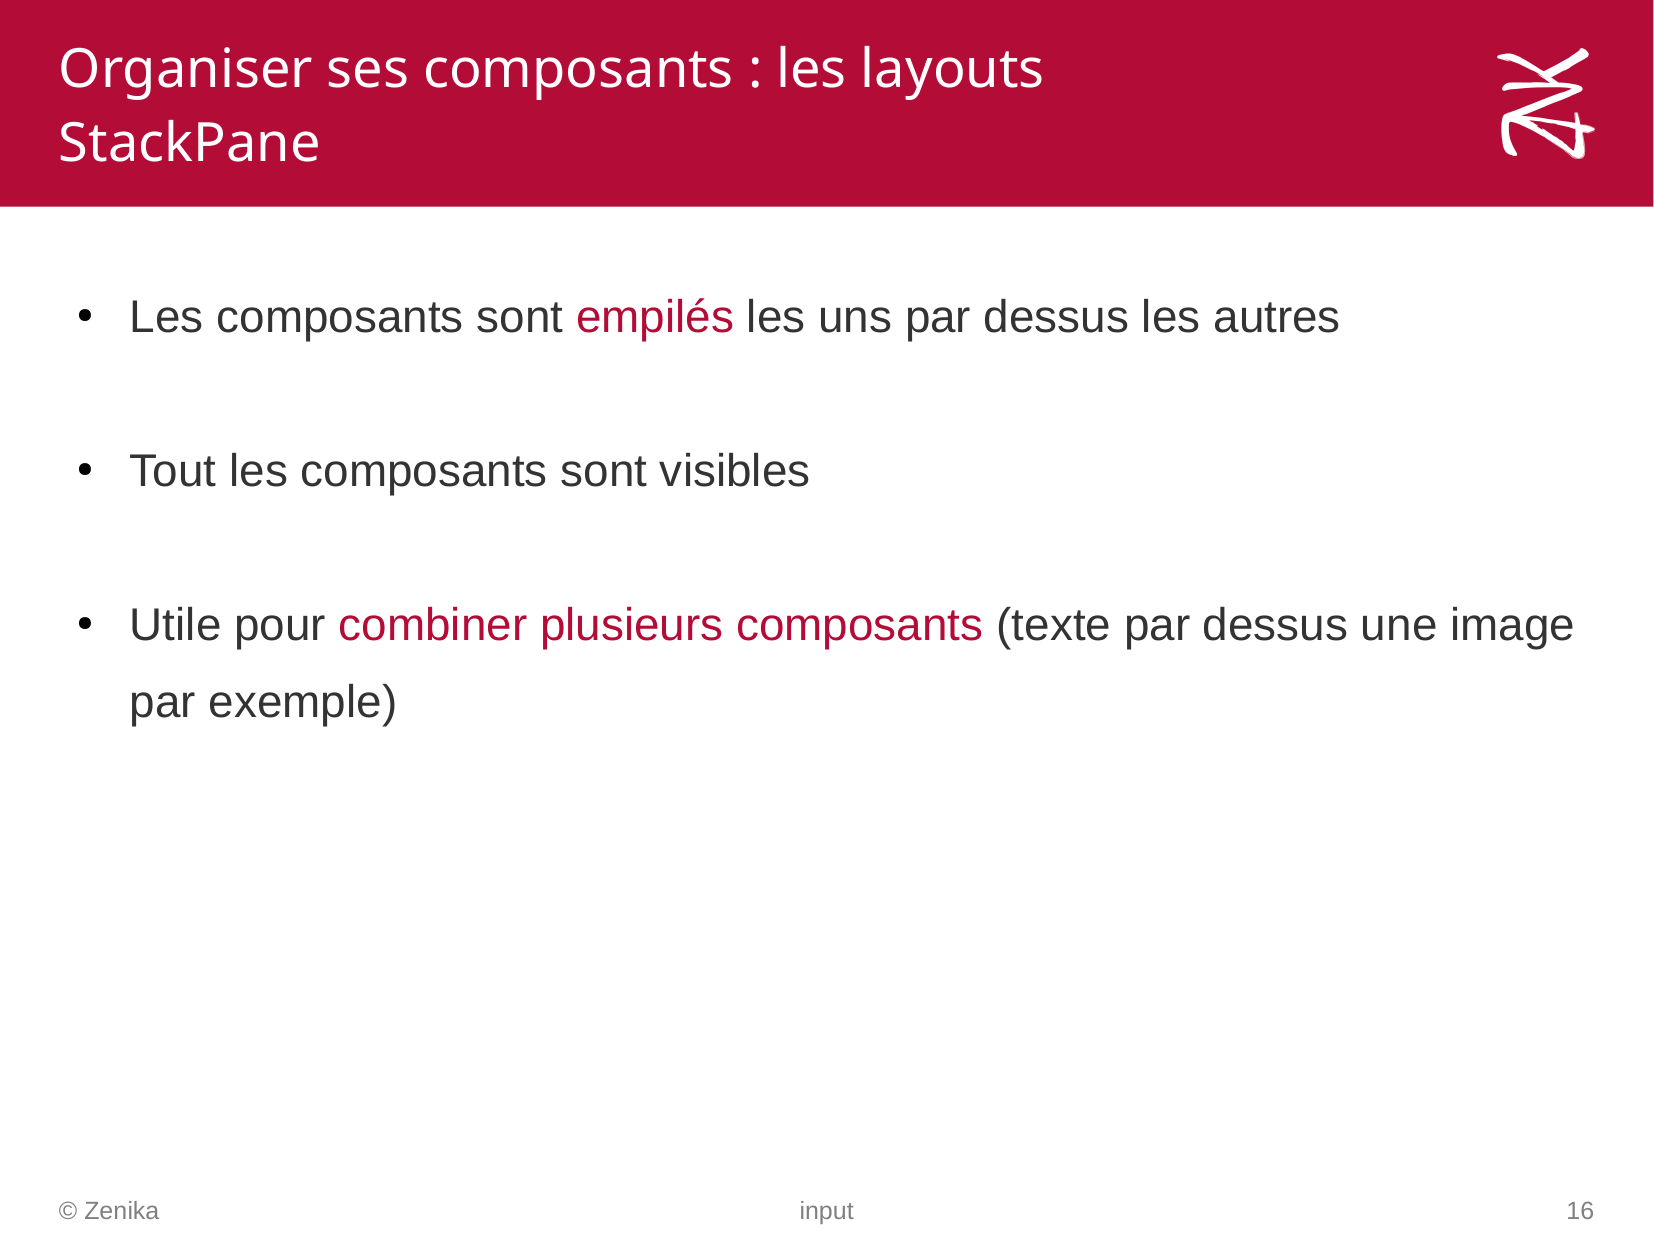

# Organiser ses composants : les layouts StackPane
Les composants sont empilés les uns par dessus les autres
Tout les composants sont visibles
Utile pour combiner plusieurs composants (texte par dessus une image par exemple)